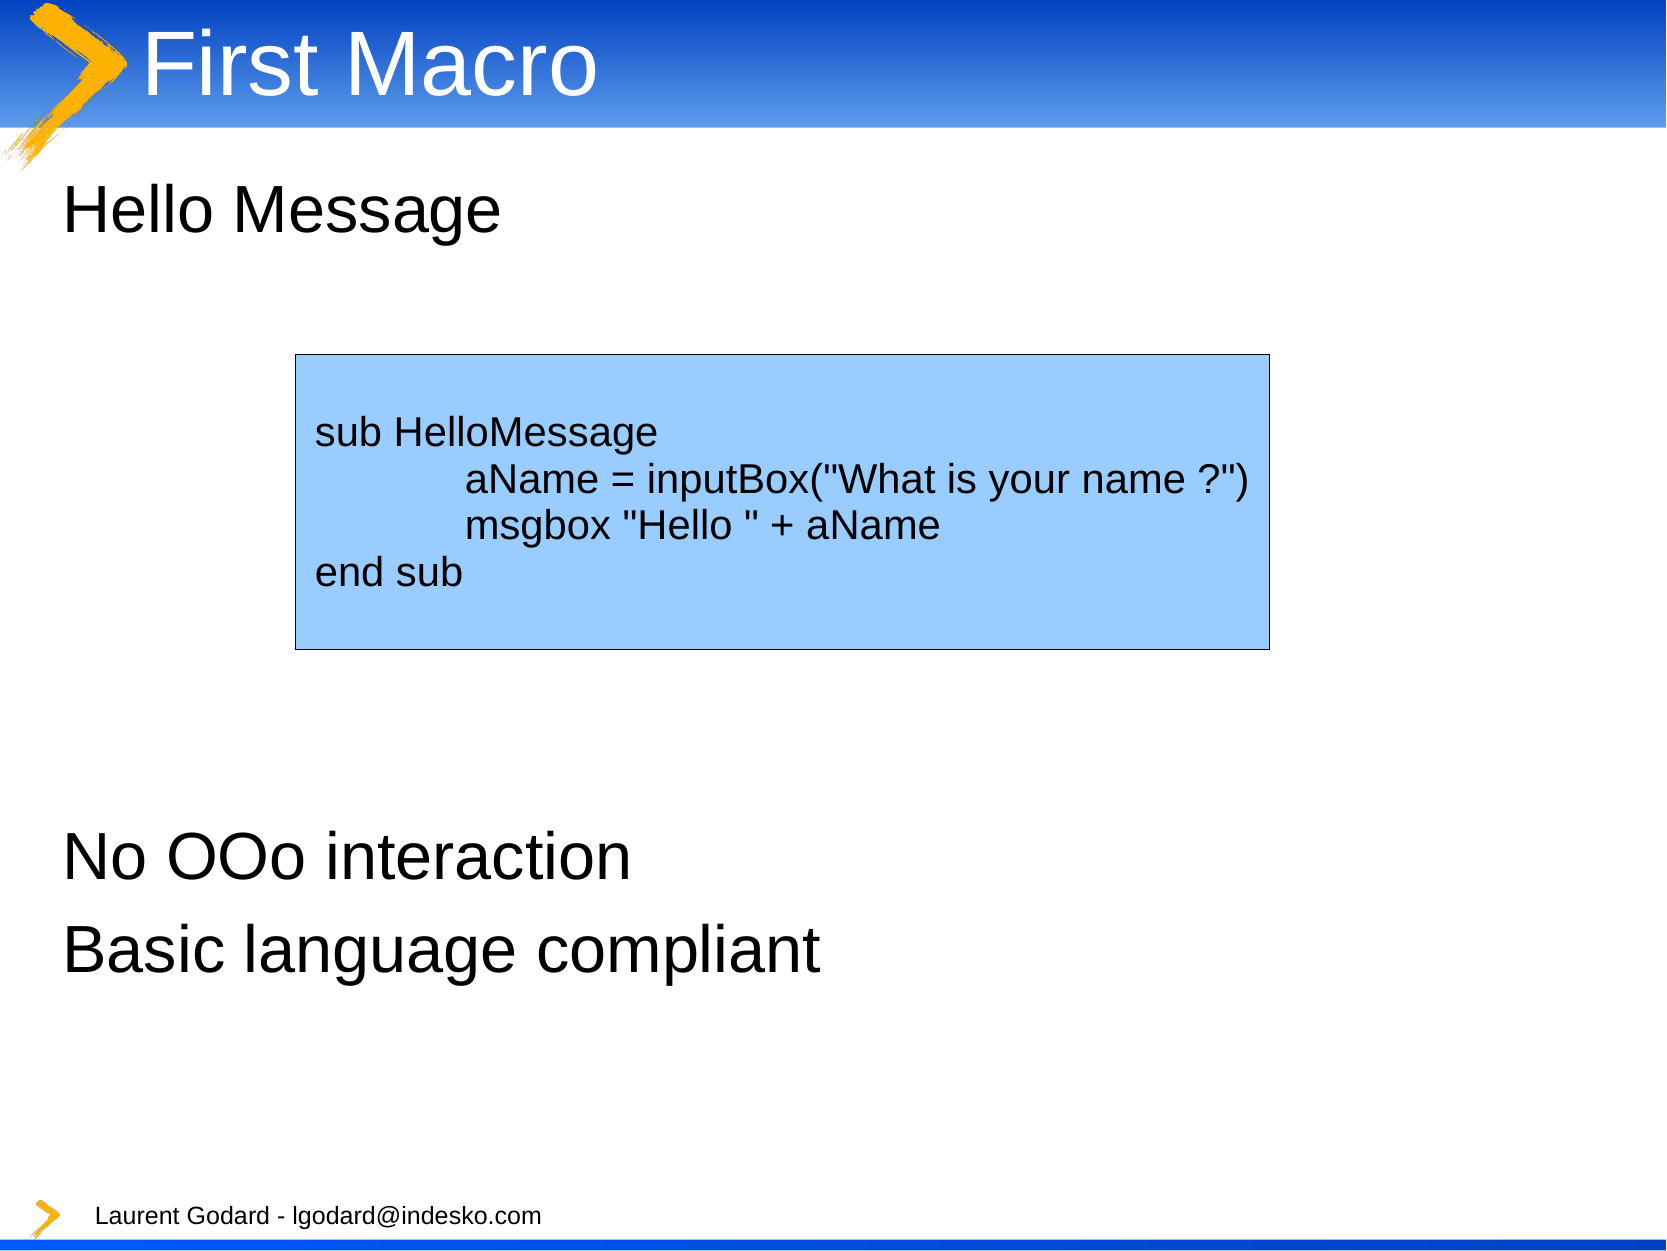

# First Macro
Hello Message
No OOo interaction
Basic language compliant
sub HelloMessage
	aName = inputBox("What is your name ?")
	msgbox "Hello " + aName
end sub